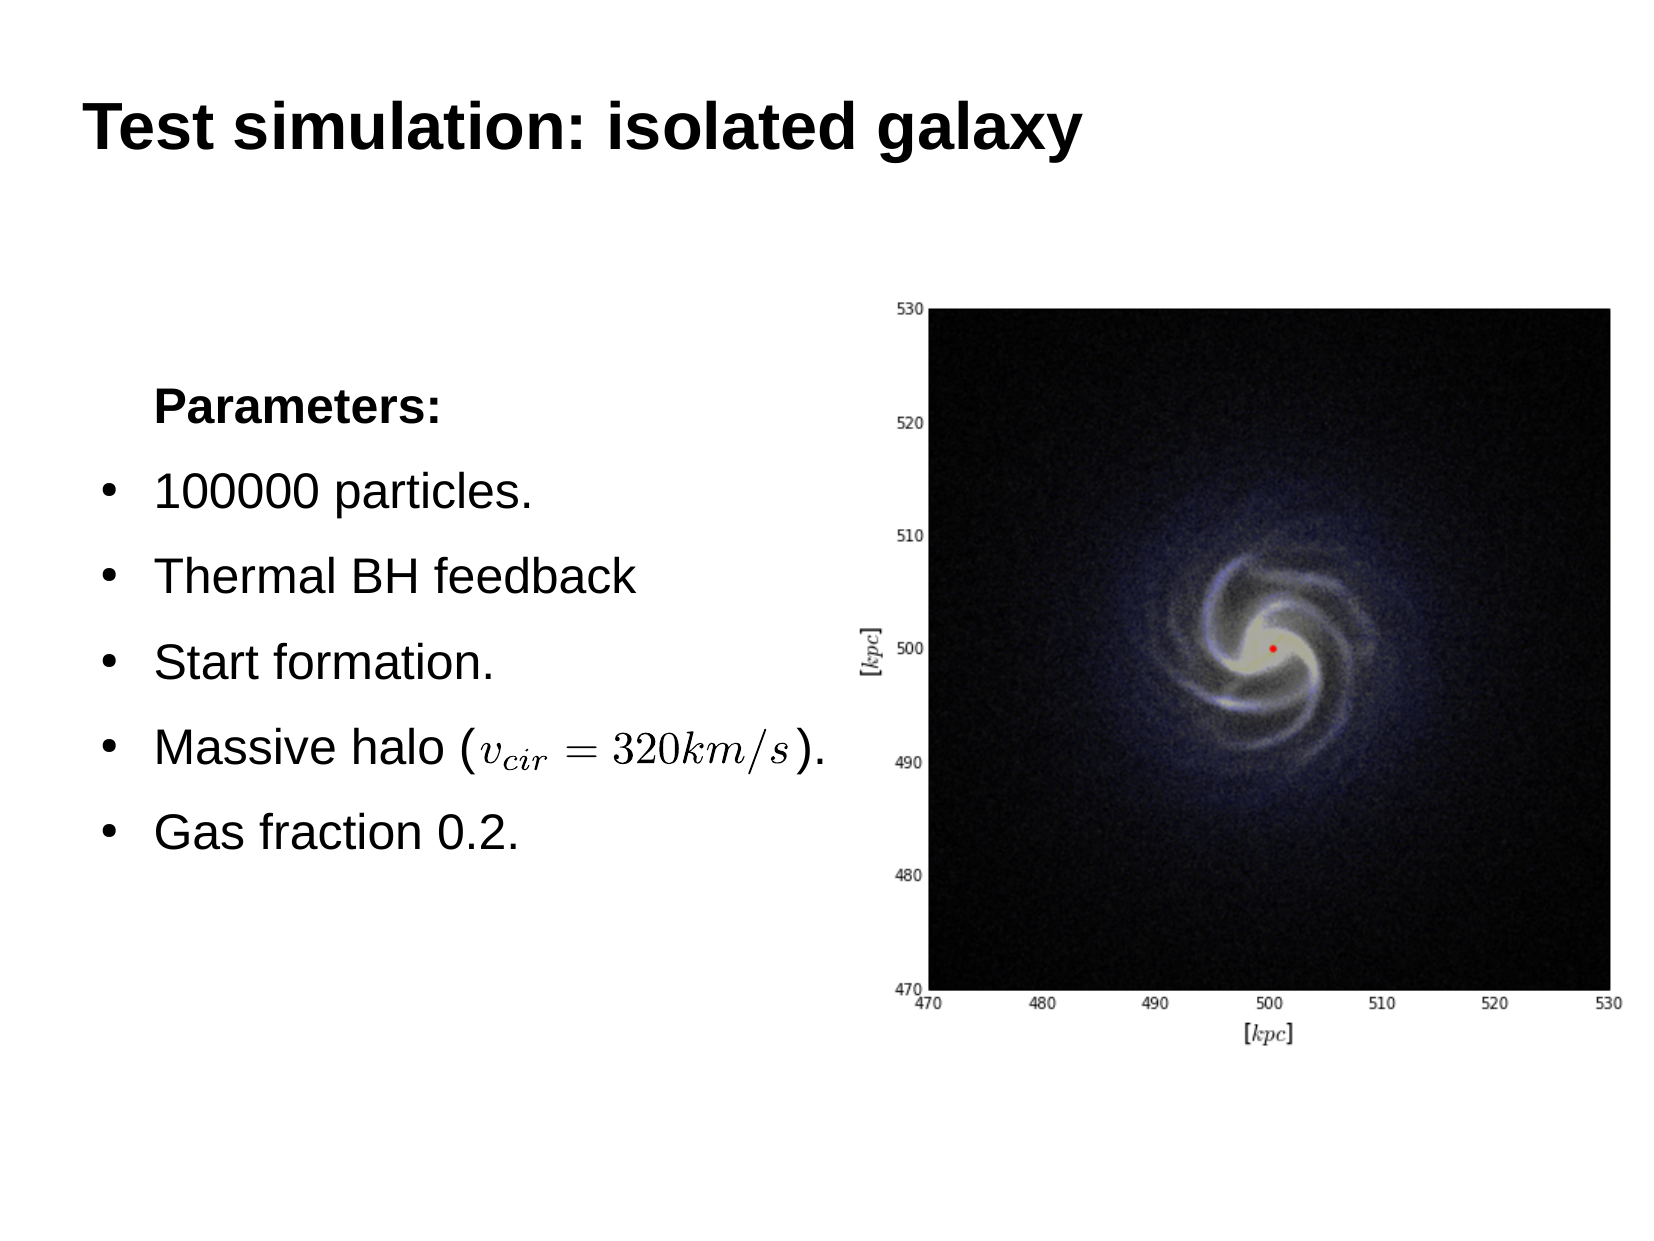

Test simulation: isolated galaxy
# Parameters:
100000 particles.
Thermal BH feedback
Start formation.
Massive halo ( ).
Gas fraction 0.2.